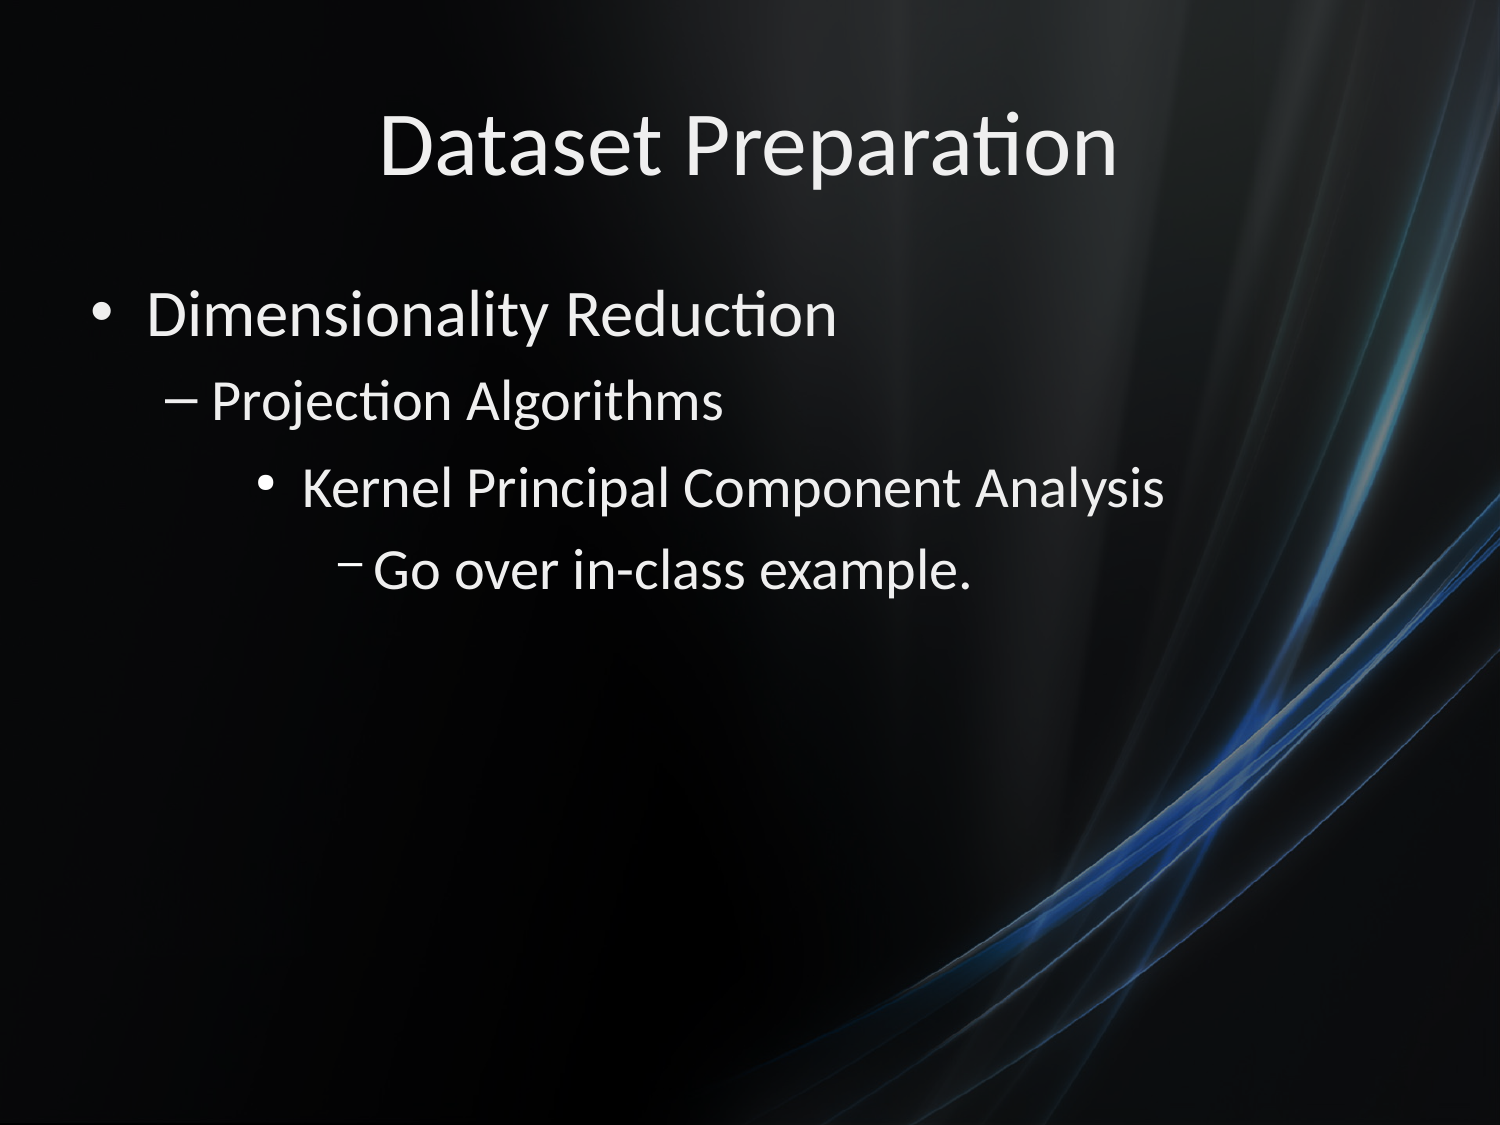

# Dataset Preparation
Dimensionality Reduction
Projection Algorithms
Kernel Principal Component Analysis
Go over in-class example.